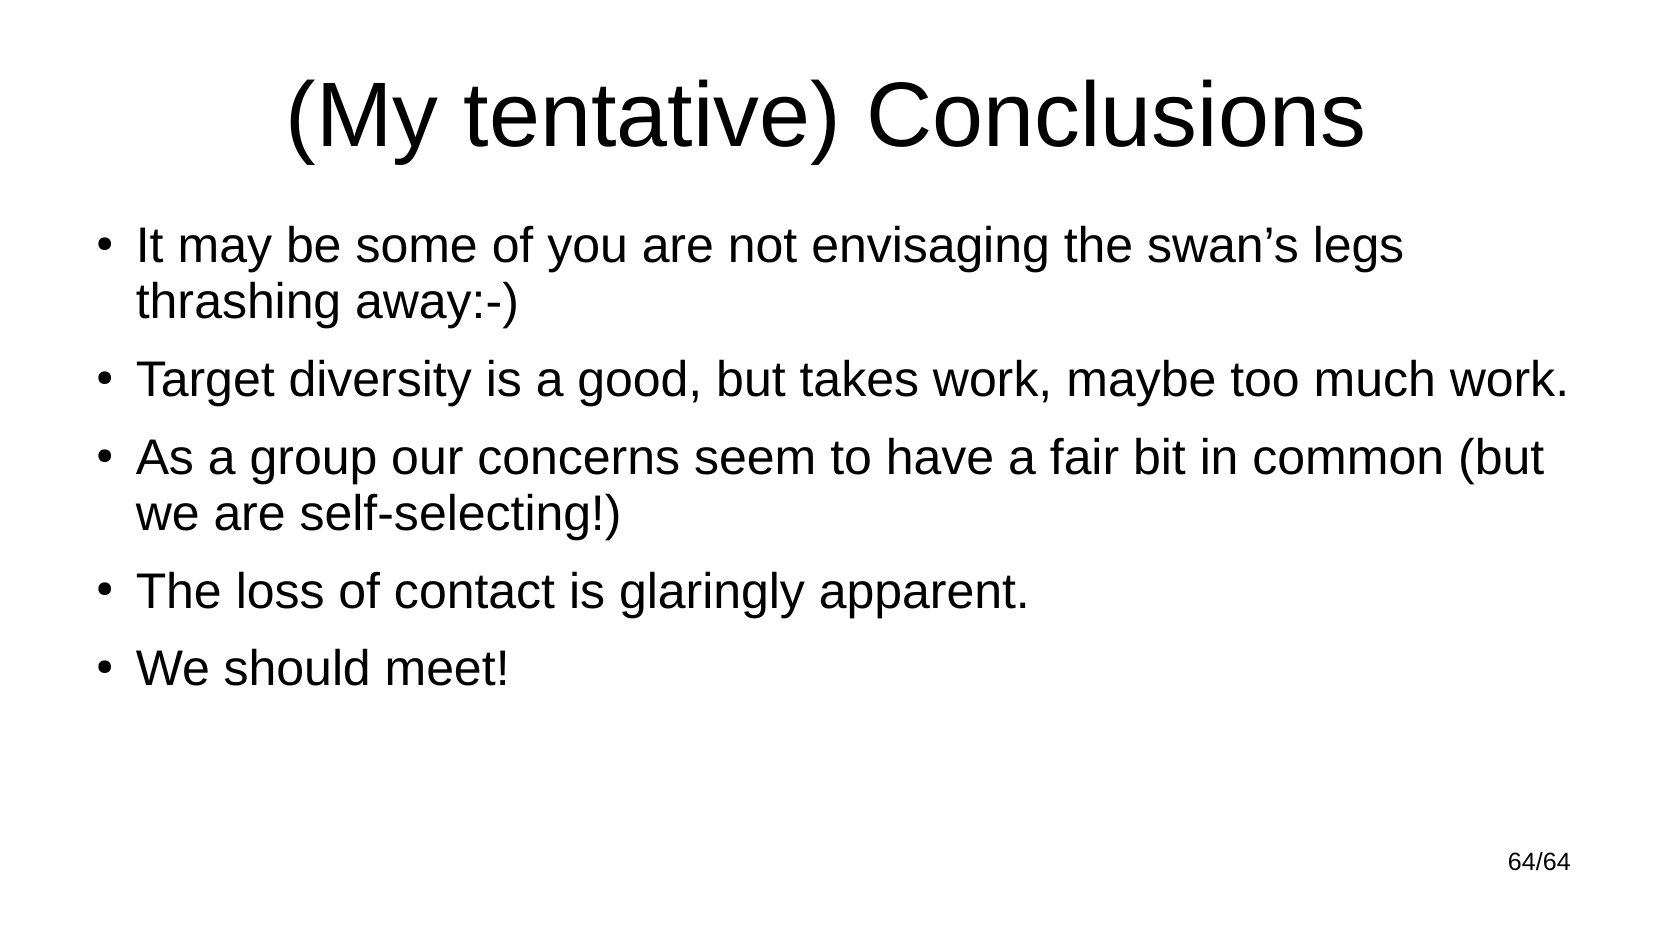

# (My tentative) Conclusions
It may be some of you are not envisaging the swan’s legs thrashing away:-)
Target diversity is a good, but takes work, maybe too much work.
As a group our concerns seem to have a fair bit in common (but we are self-selecting!)
The loss of contact is glaringly apparent.
We should meet!
64